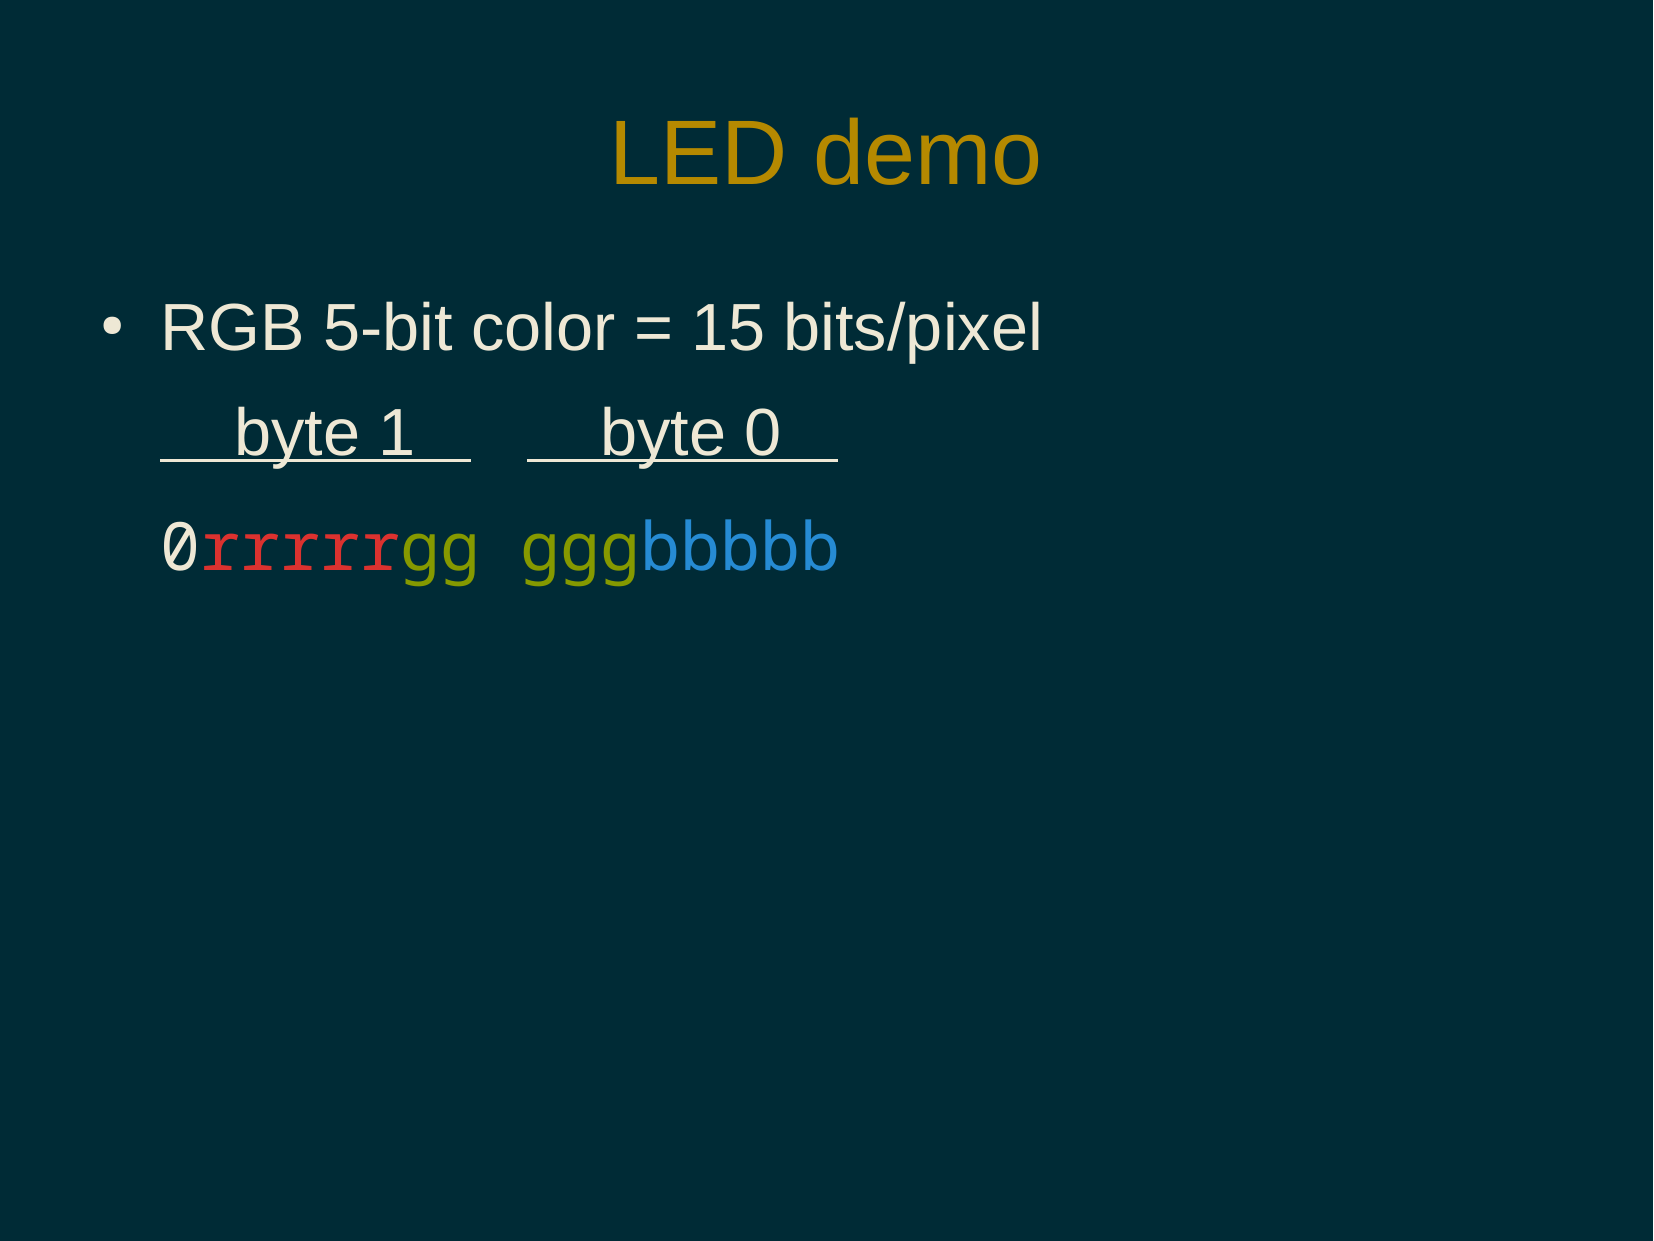

# LED demo
RGB 5-bit color = 15 bits/pixel
 byte 1 byte 0
0rrrrrgg gggbbbbb